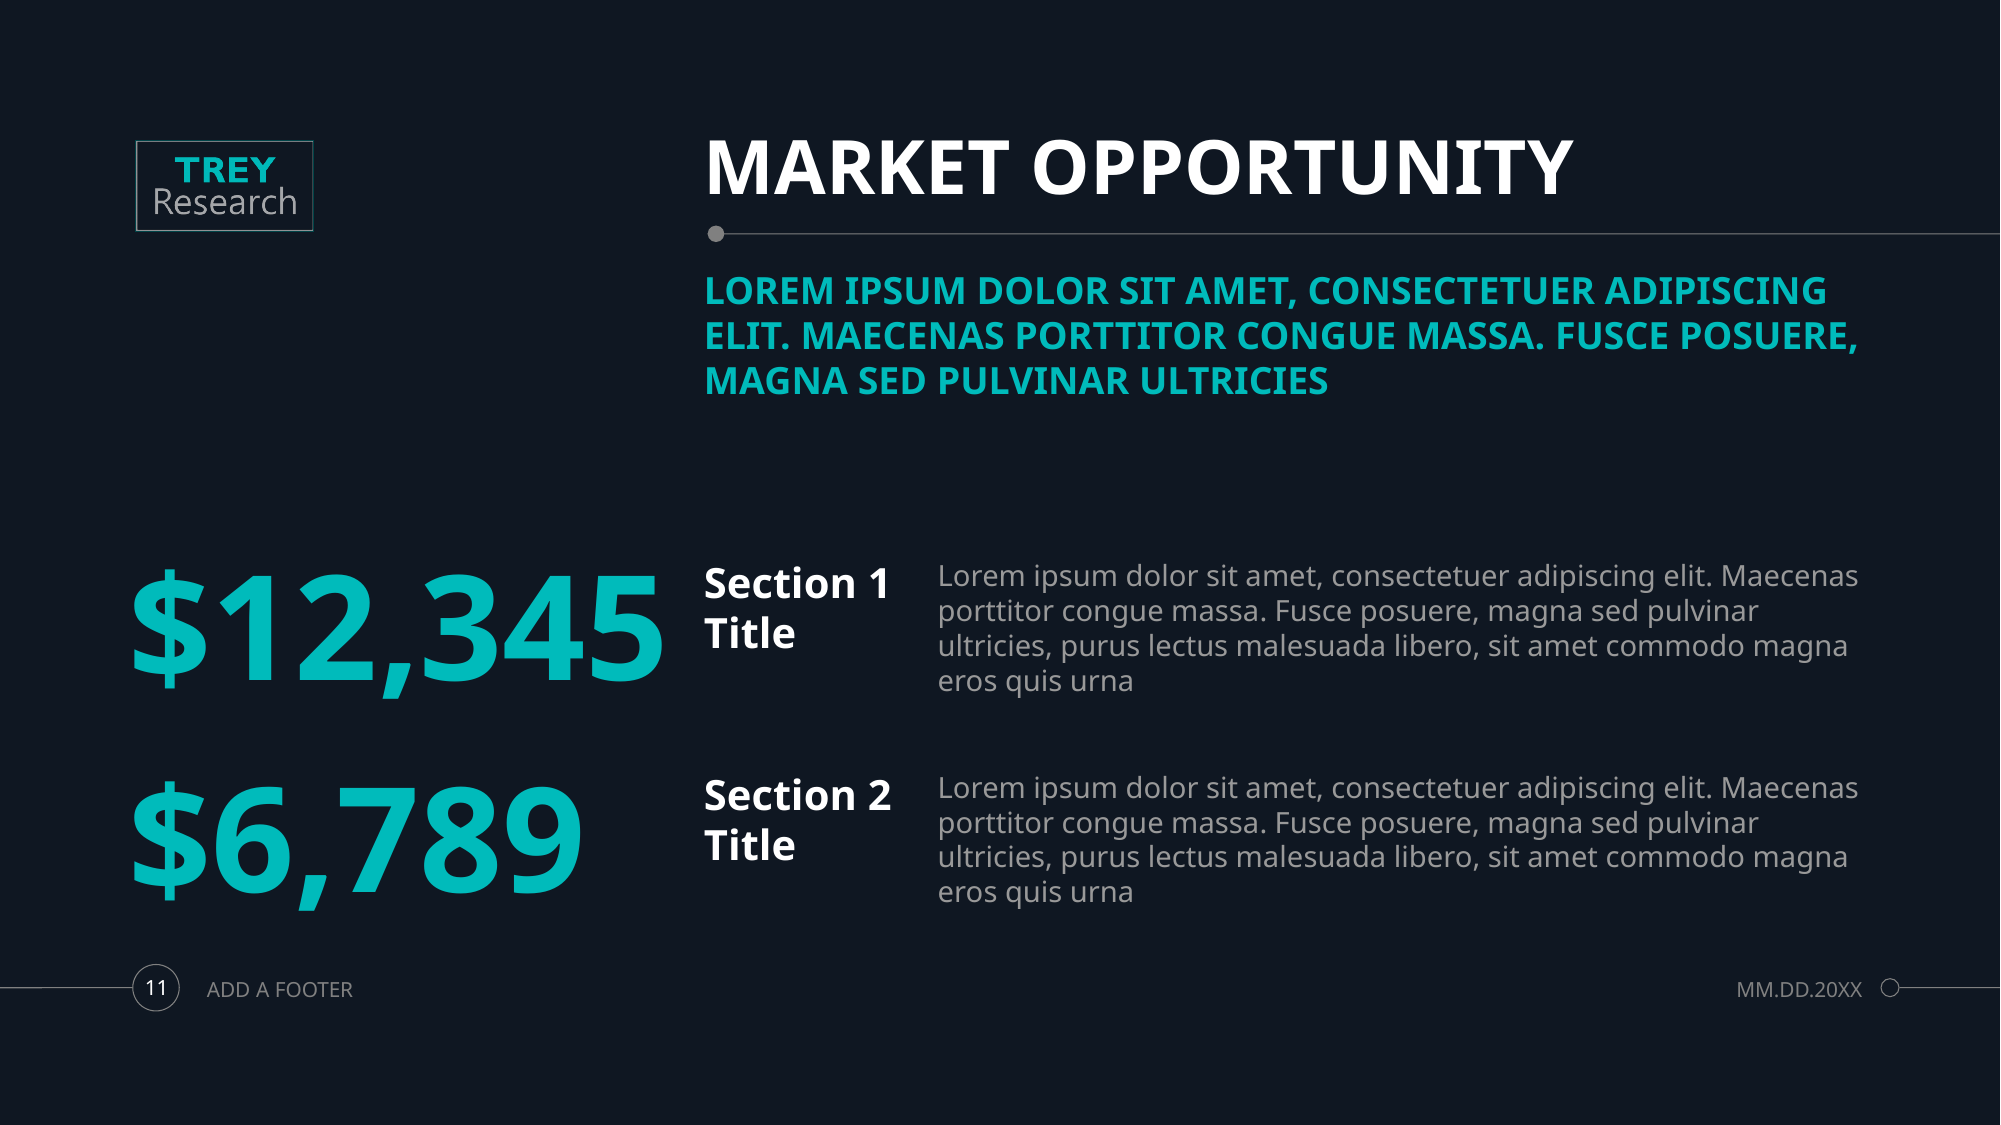

# MARKET OPPORTUNITY
LOREM IPSUM DOLOR SIT AMET, CONSECTETUER ADIPISCING ELIT. MAECENAS PORTTITOR CONGUE MASSA. FUSCE POSUERE, MAGNA SED PULVINAR ULTRICIES
$12,345
Section 1
Title
Lorem ipsum dolor sit amet, consectetuer adipiscing elit. Maecenas porttitor congue massa. Fusce posuere, magna sed pulvinar ultricies, purus lectus malesuada libero, sit amet commodo magna eros quis urna
$6,789
Section 2
Title
Lorem ipsum dolor sit amet, consectetuer adipiscing elit. Maecenas porttitor congue massa. Fusce posuere, magna sed pulvinar ultricies, purus lectus malesuada libero, sit amet commodo magna eros quis urna
ADD A FOOTER
MM.DD.20XX